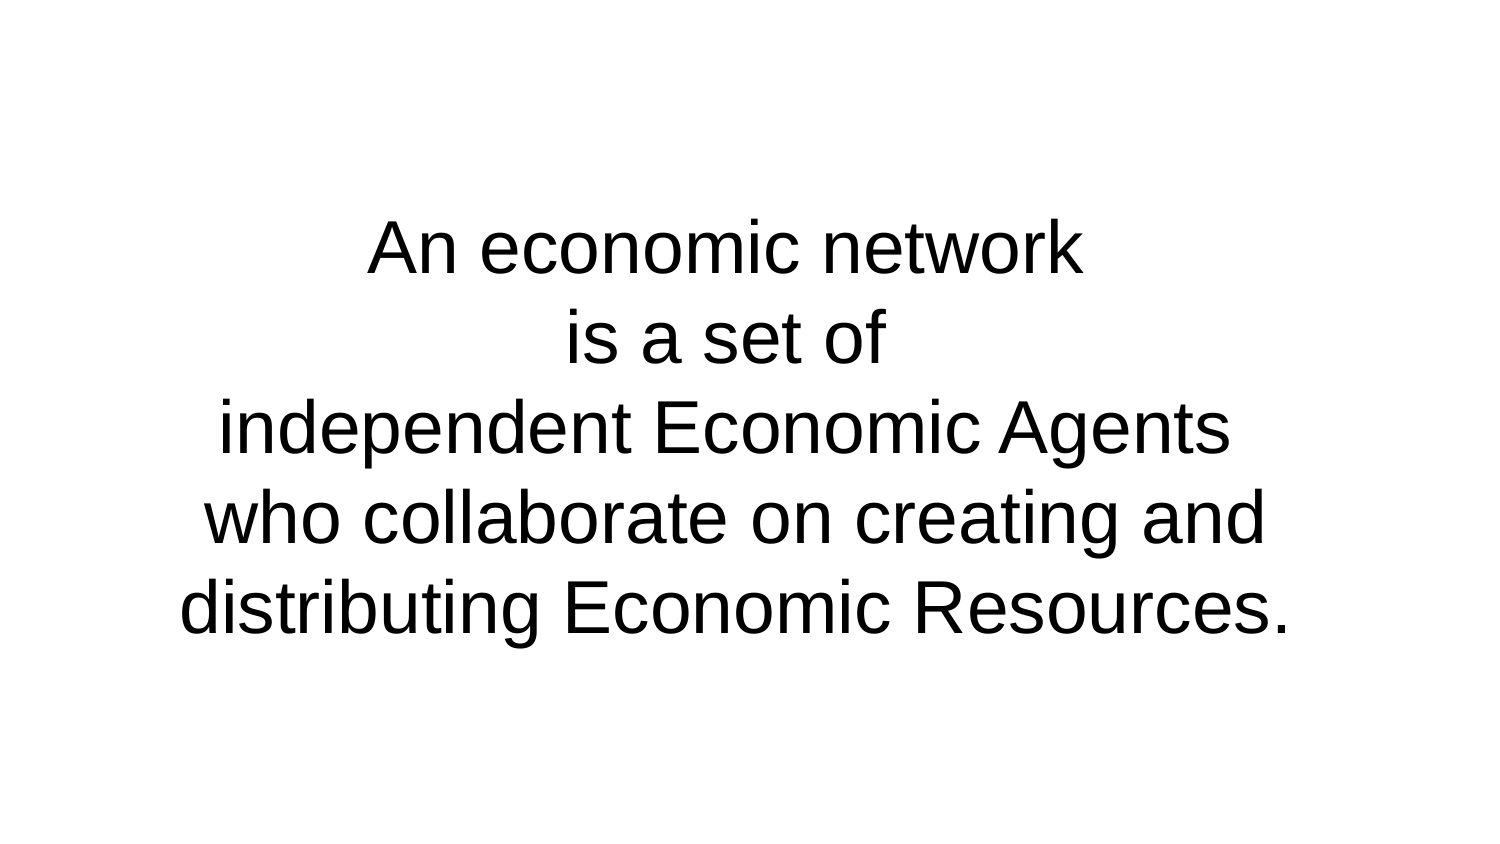

# An economic network is a set of independent Economic Agents who collaborate on creating and distributing Economic Resources.